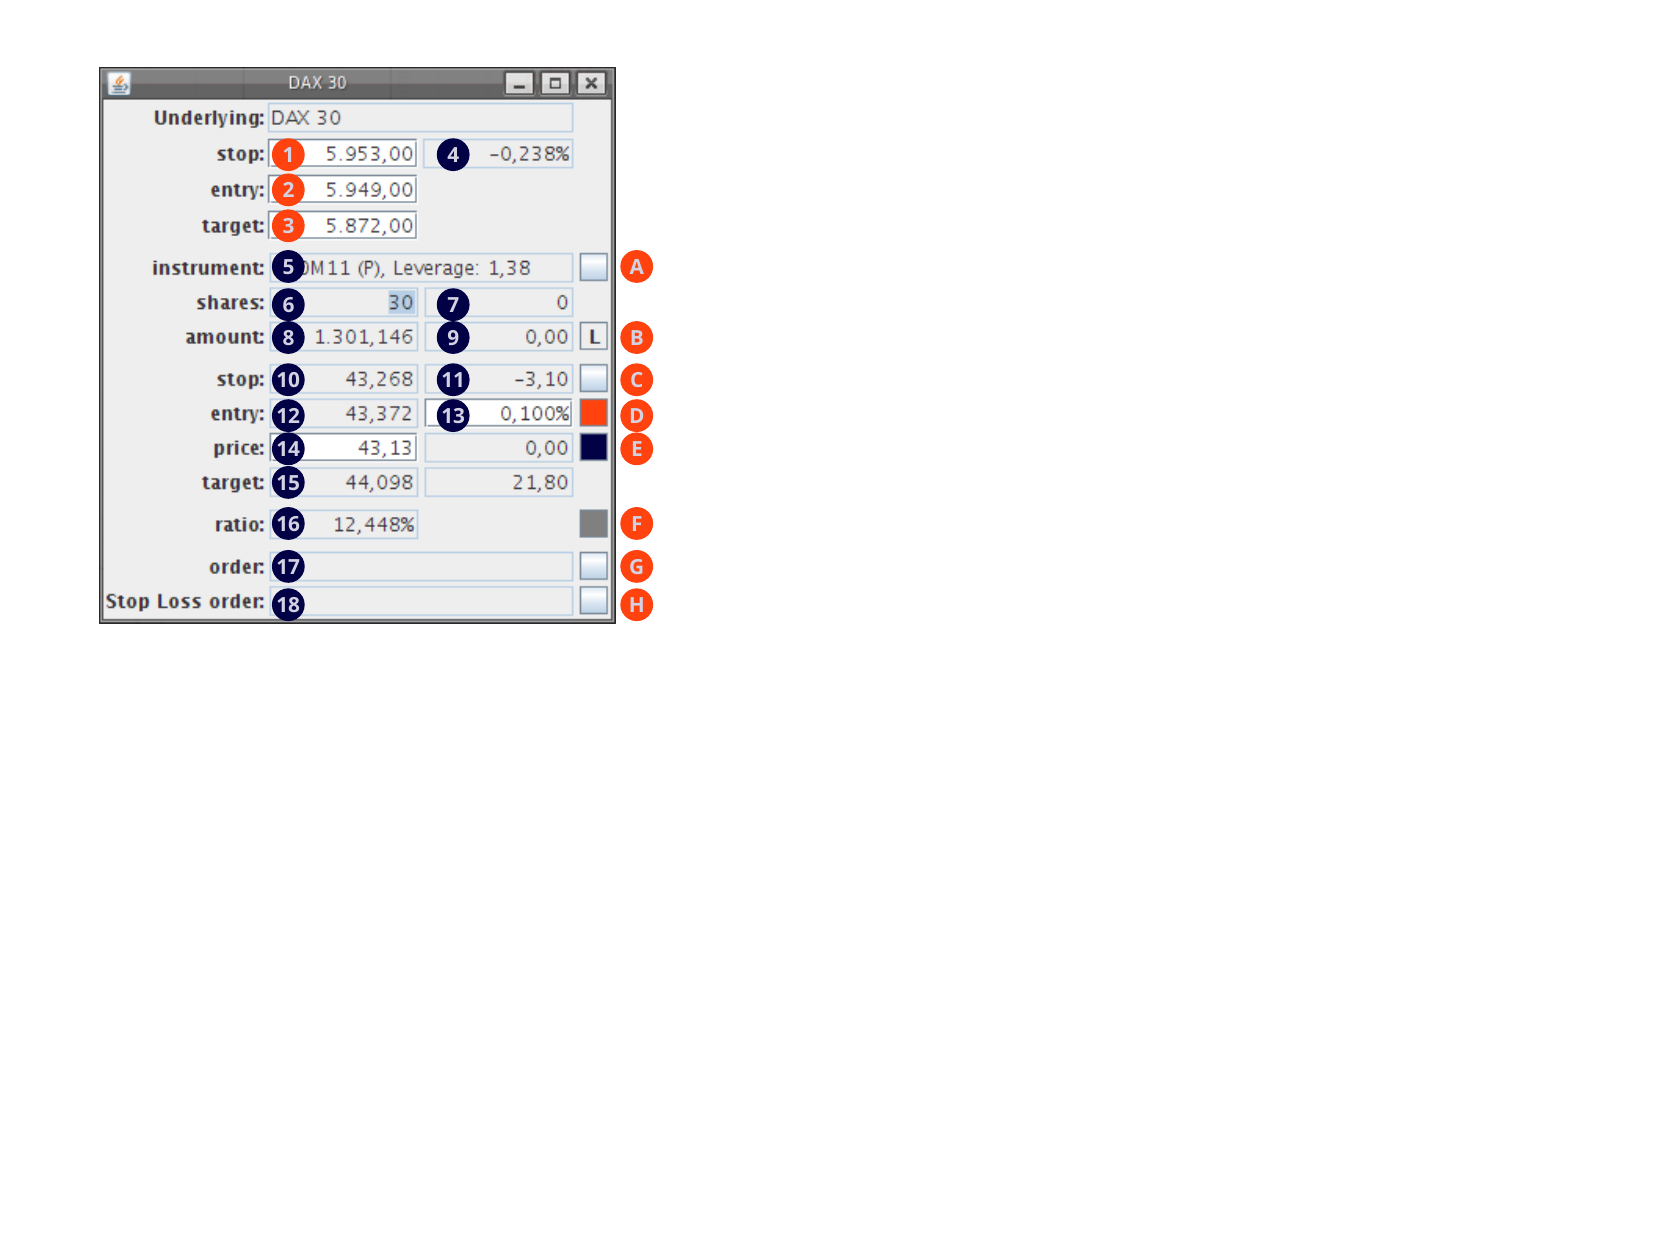

1
4
2
3
5
A
6
7
8
9
B
10
11
C
12
13
D
14
E
15
16
F
17
G
18
H